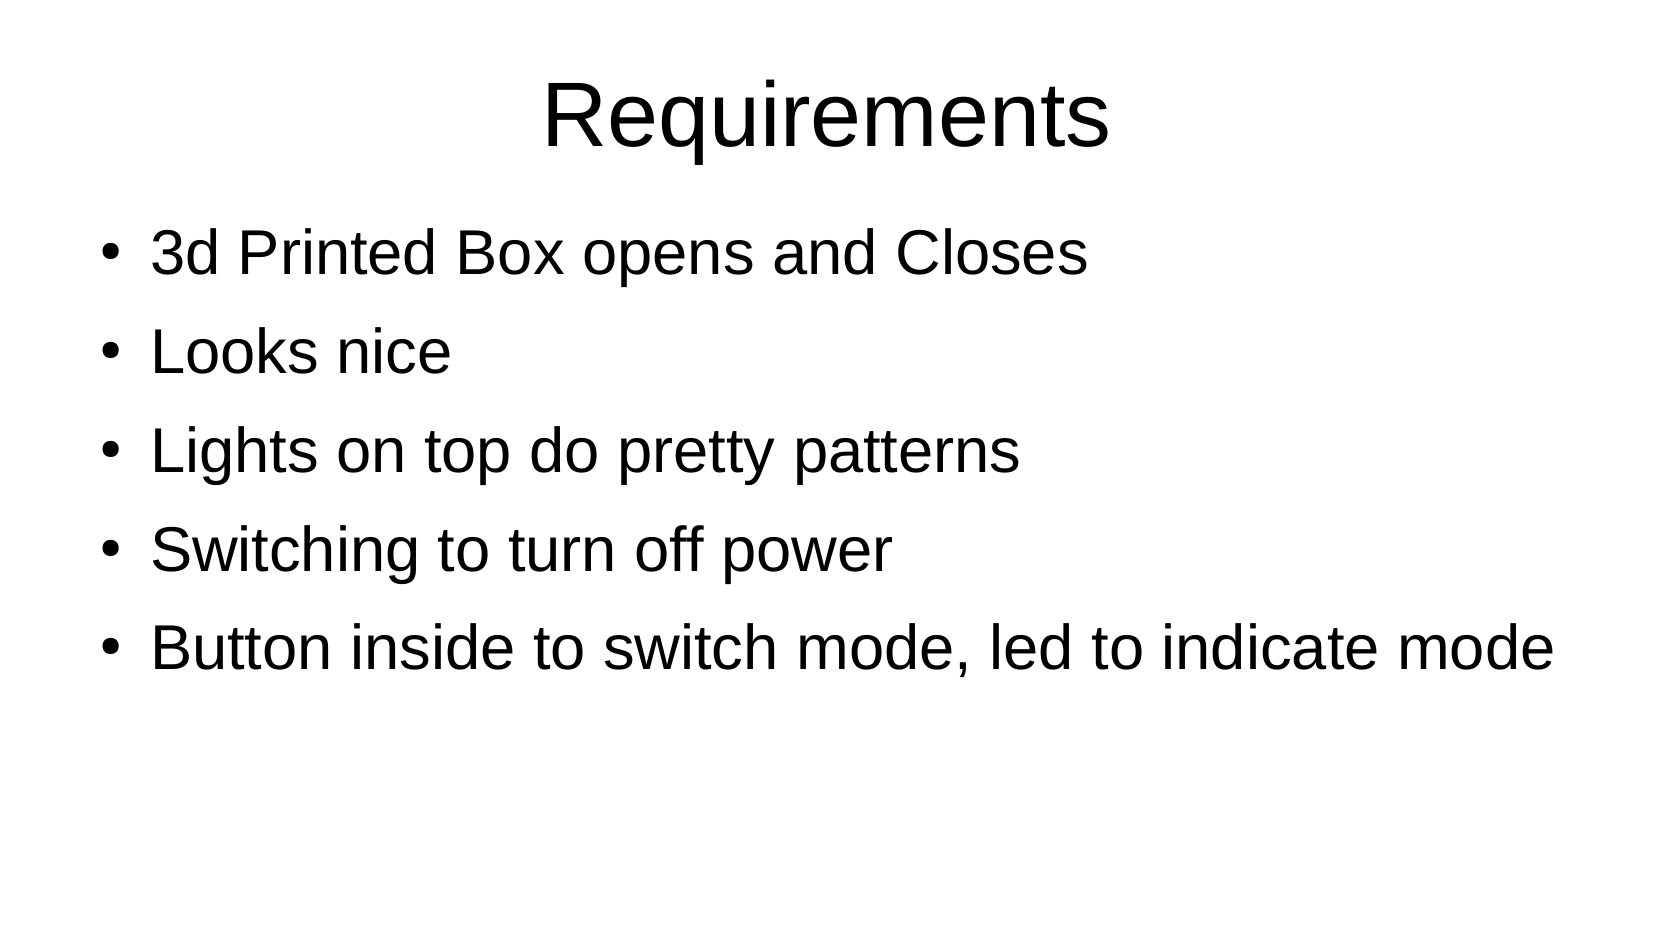

# Requirements
3d Printed Box opens and Closes
Looks nice
Lights on top do pretty patterns
Switching to turn off power
Button inside to switch mode, led to indicate mode